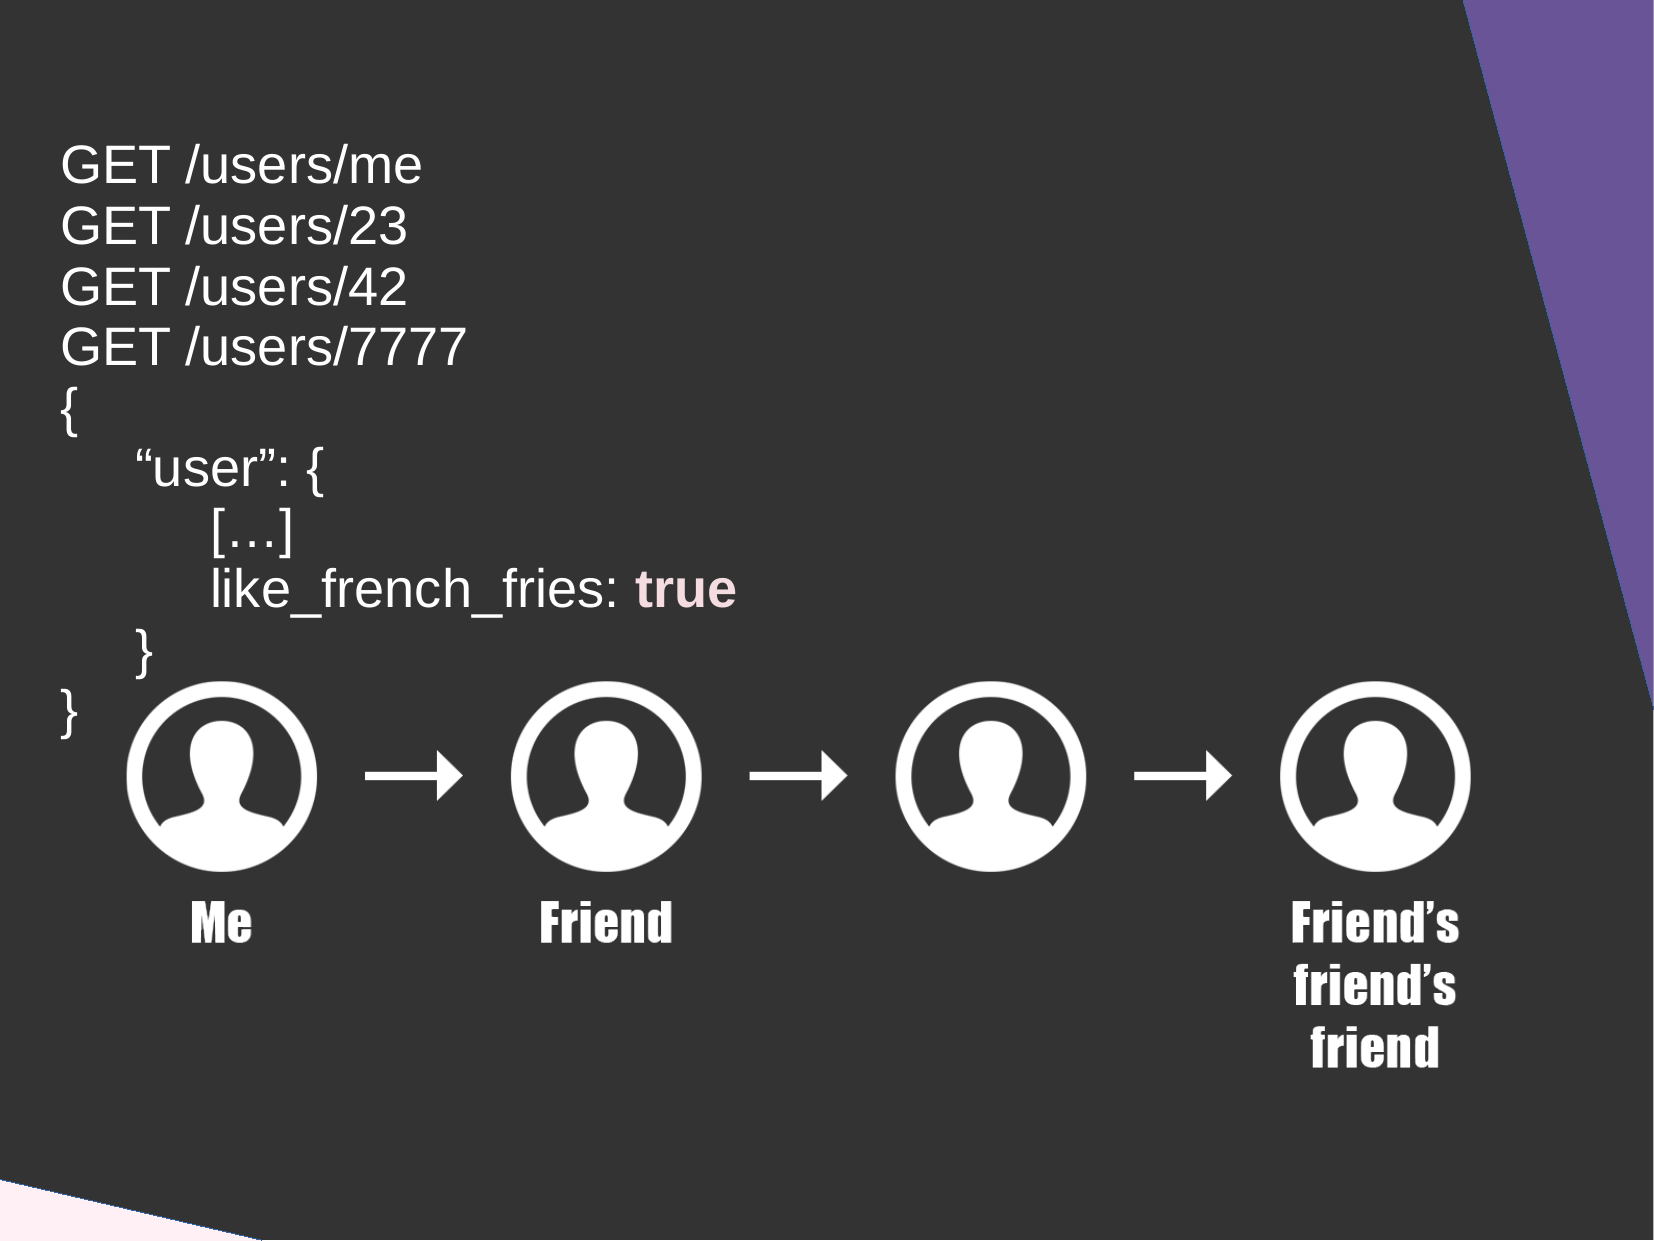

# GET /users/me GET /users/23 GET /users/42 GET /users/7777 { “user”: { […] like_french_fries: true } }